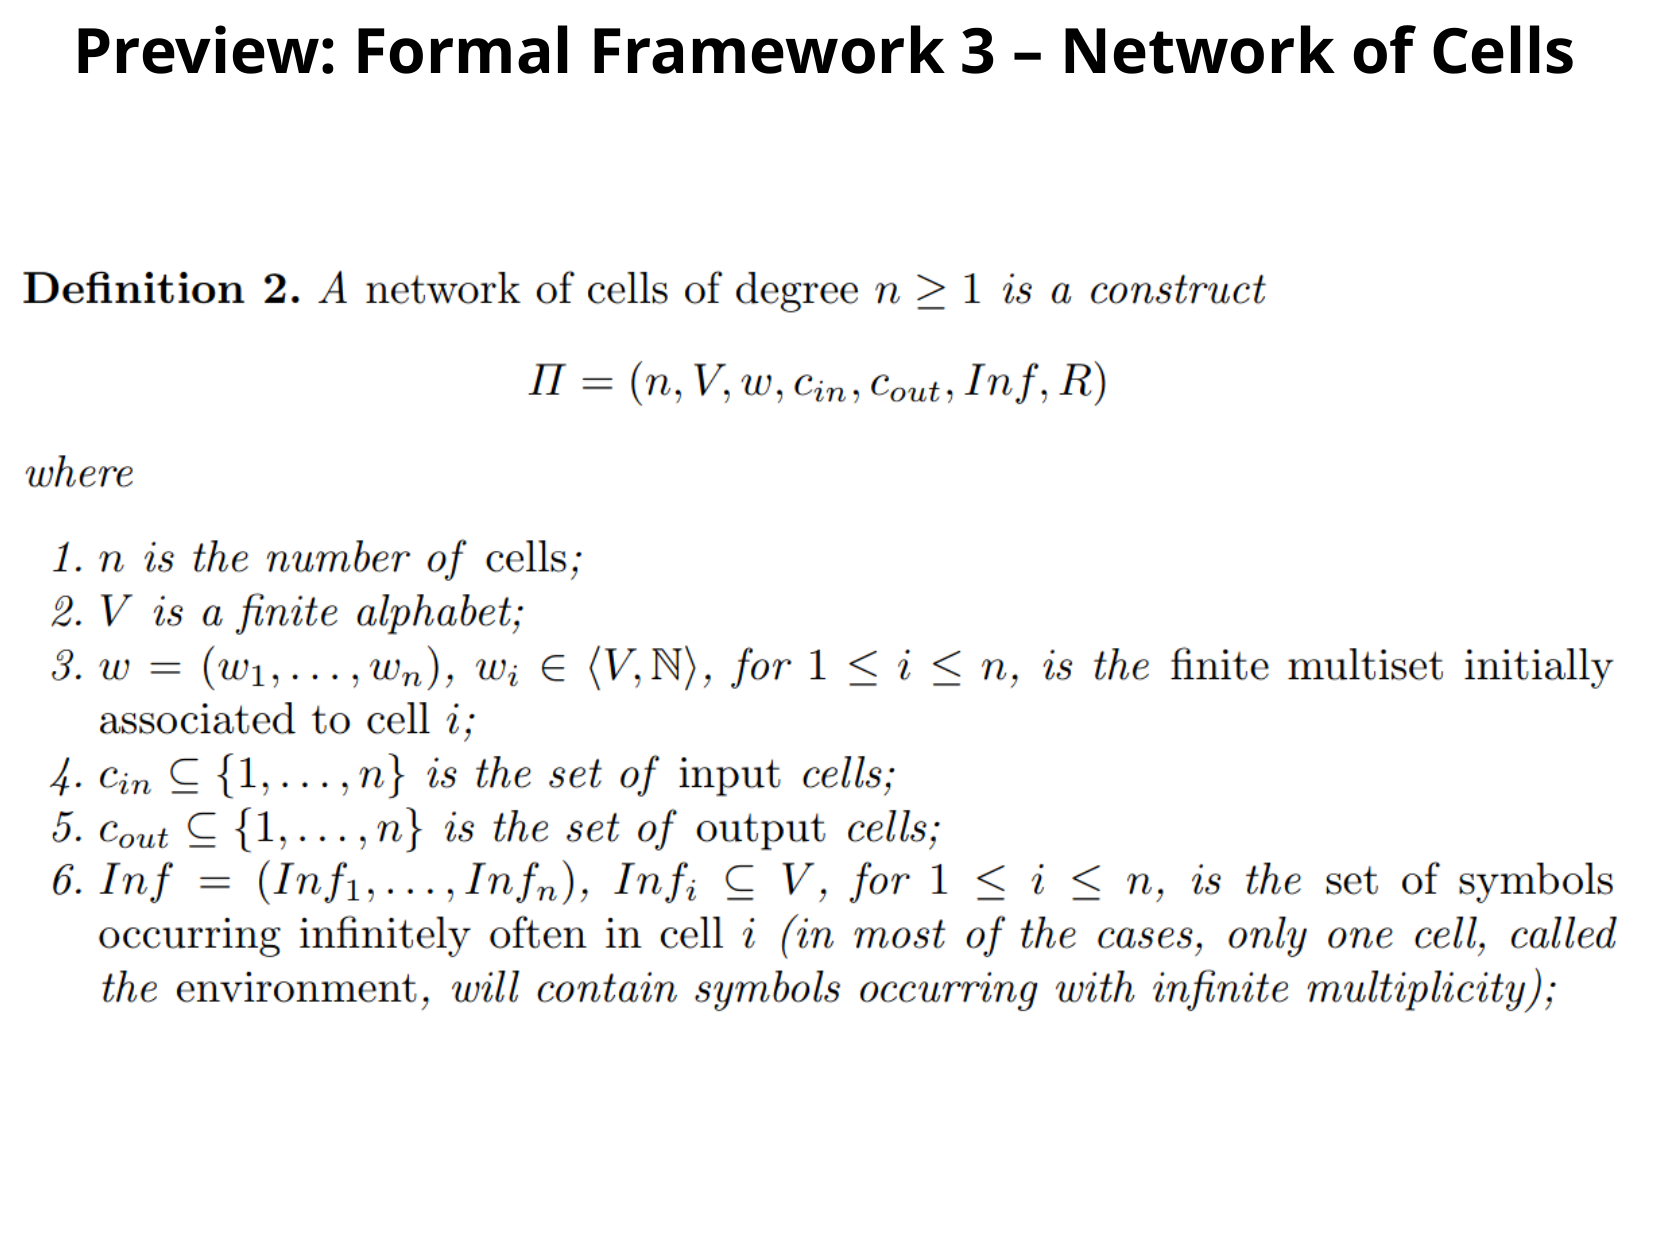

# Preview: Formal Framework 3 – Network of Cells